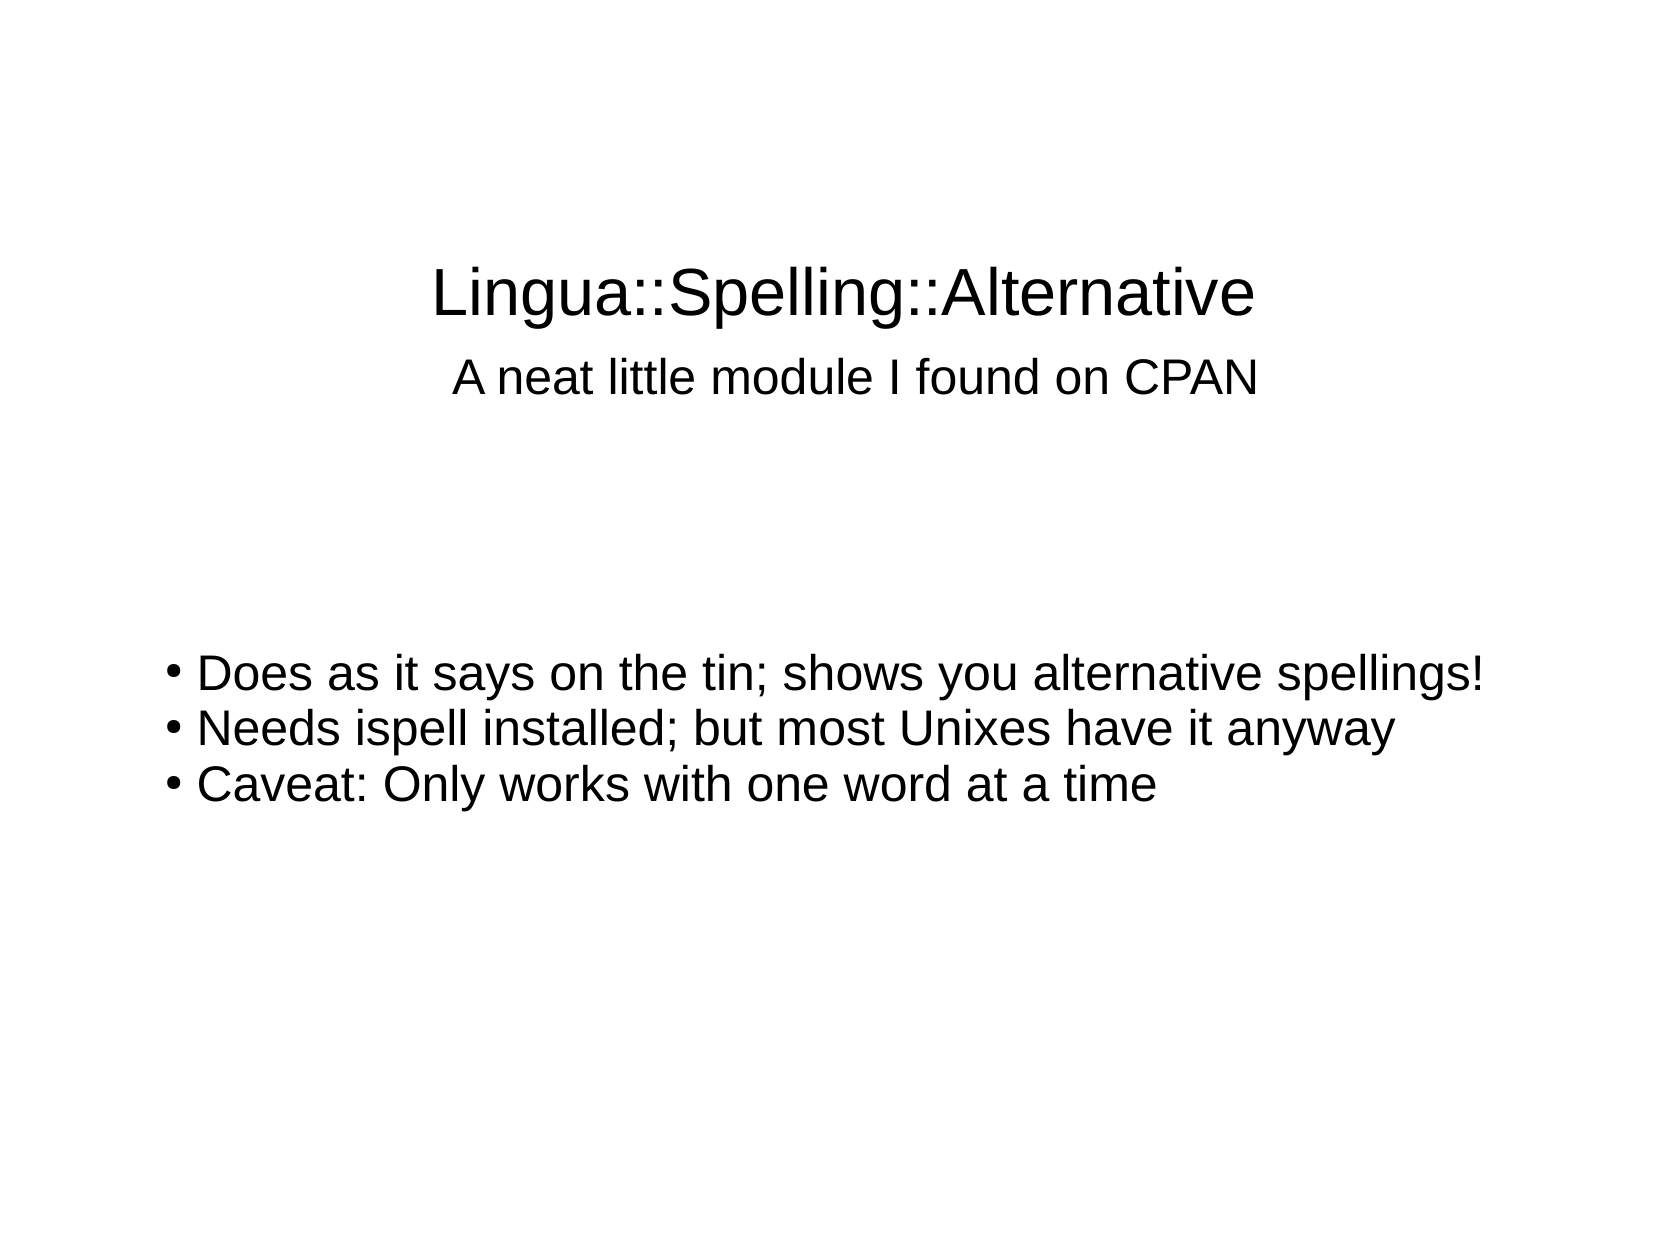

Lingua::Spelling::Alternative
A neat little module I found on CPAN
 Does as it says on the tin; shows you alternative spellings!
 Needs ispell installed; but most Unixes have it anyway
 Caveat: Only works with one word at a time